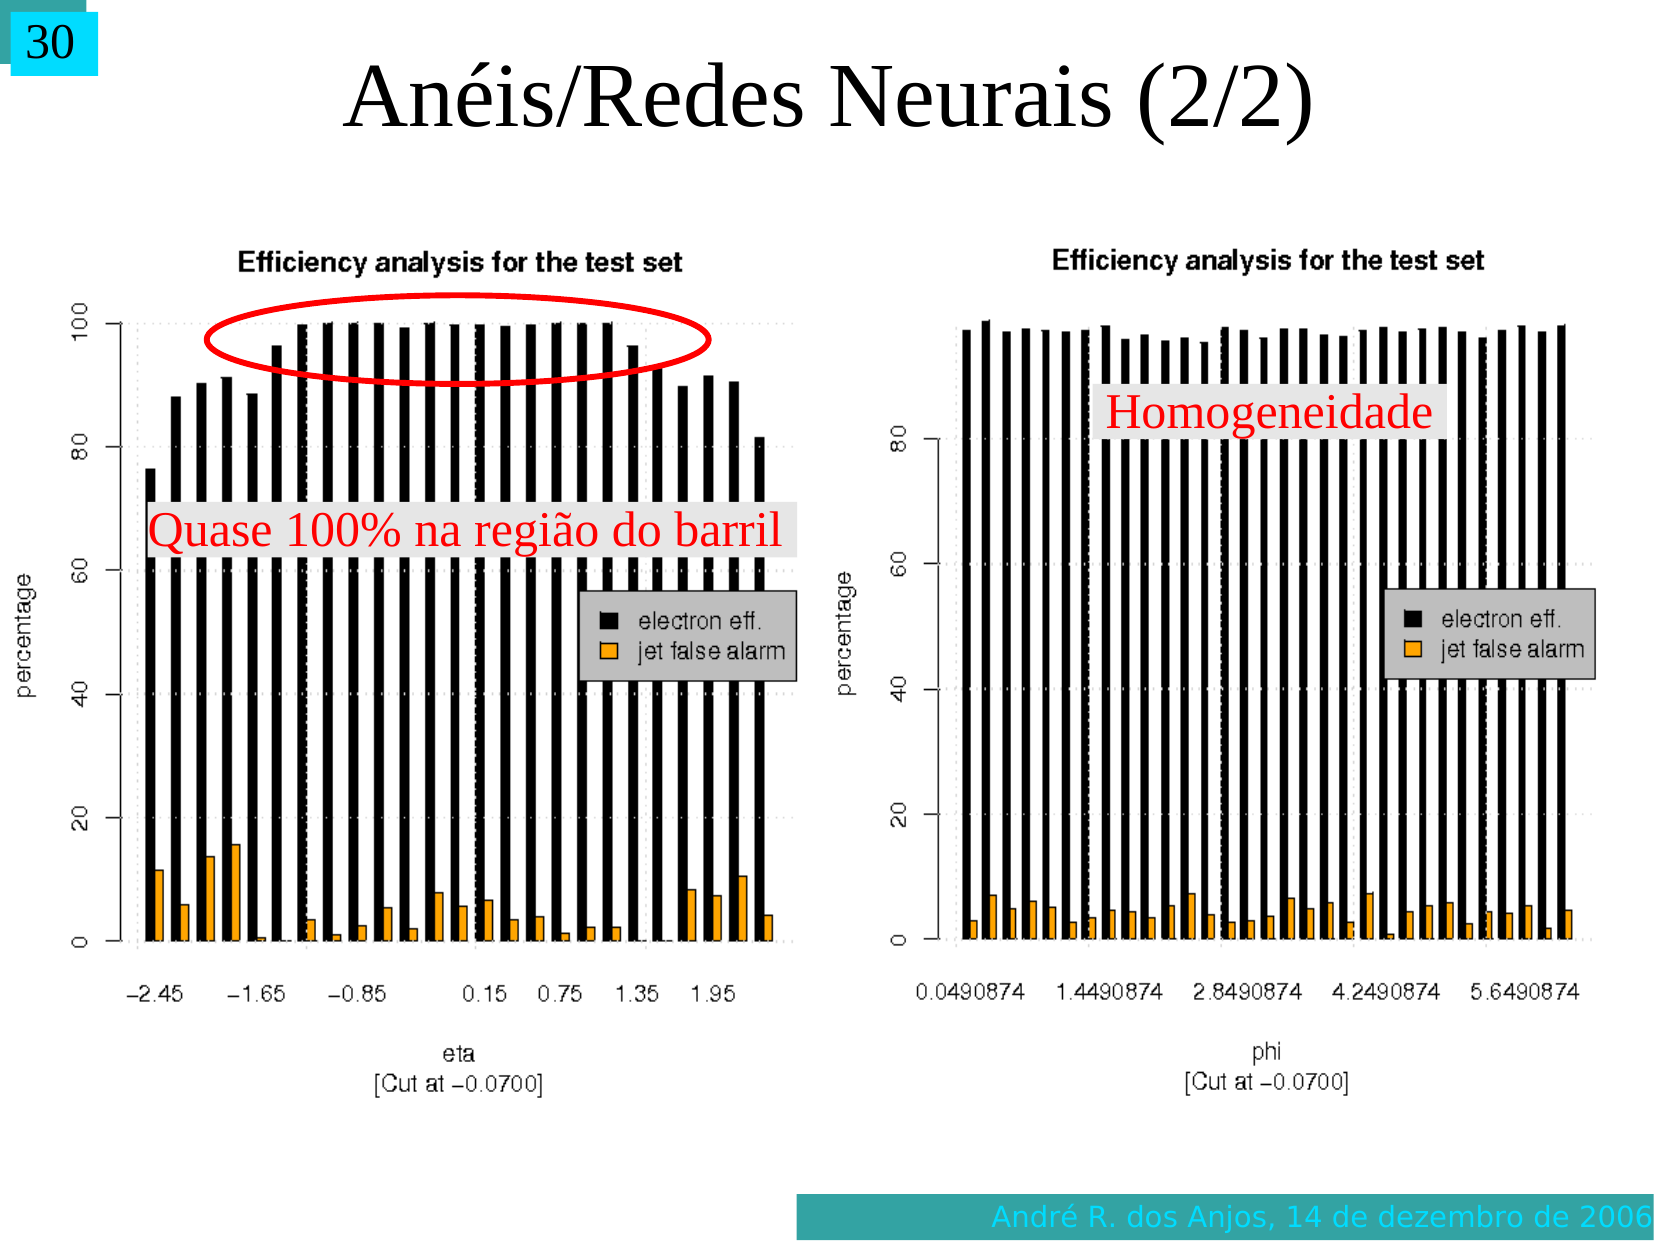

# Anéis/Redes Neurais (2/2)
Homogeneidade
Quase 100% na região do barril